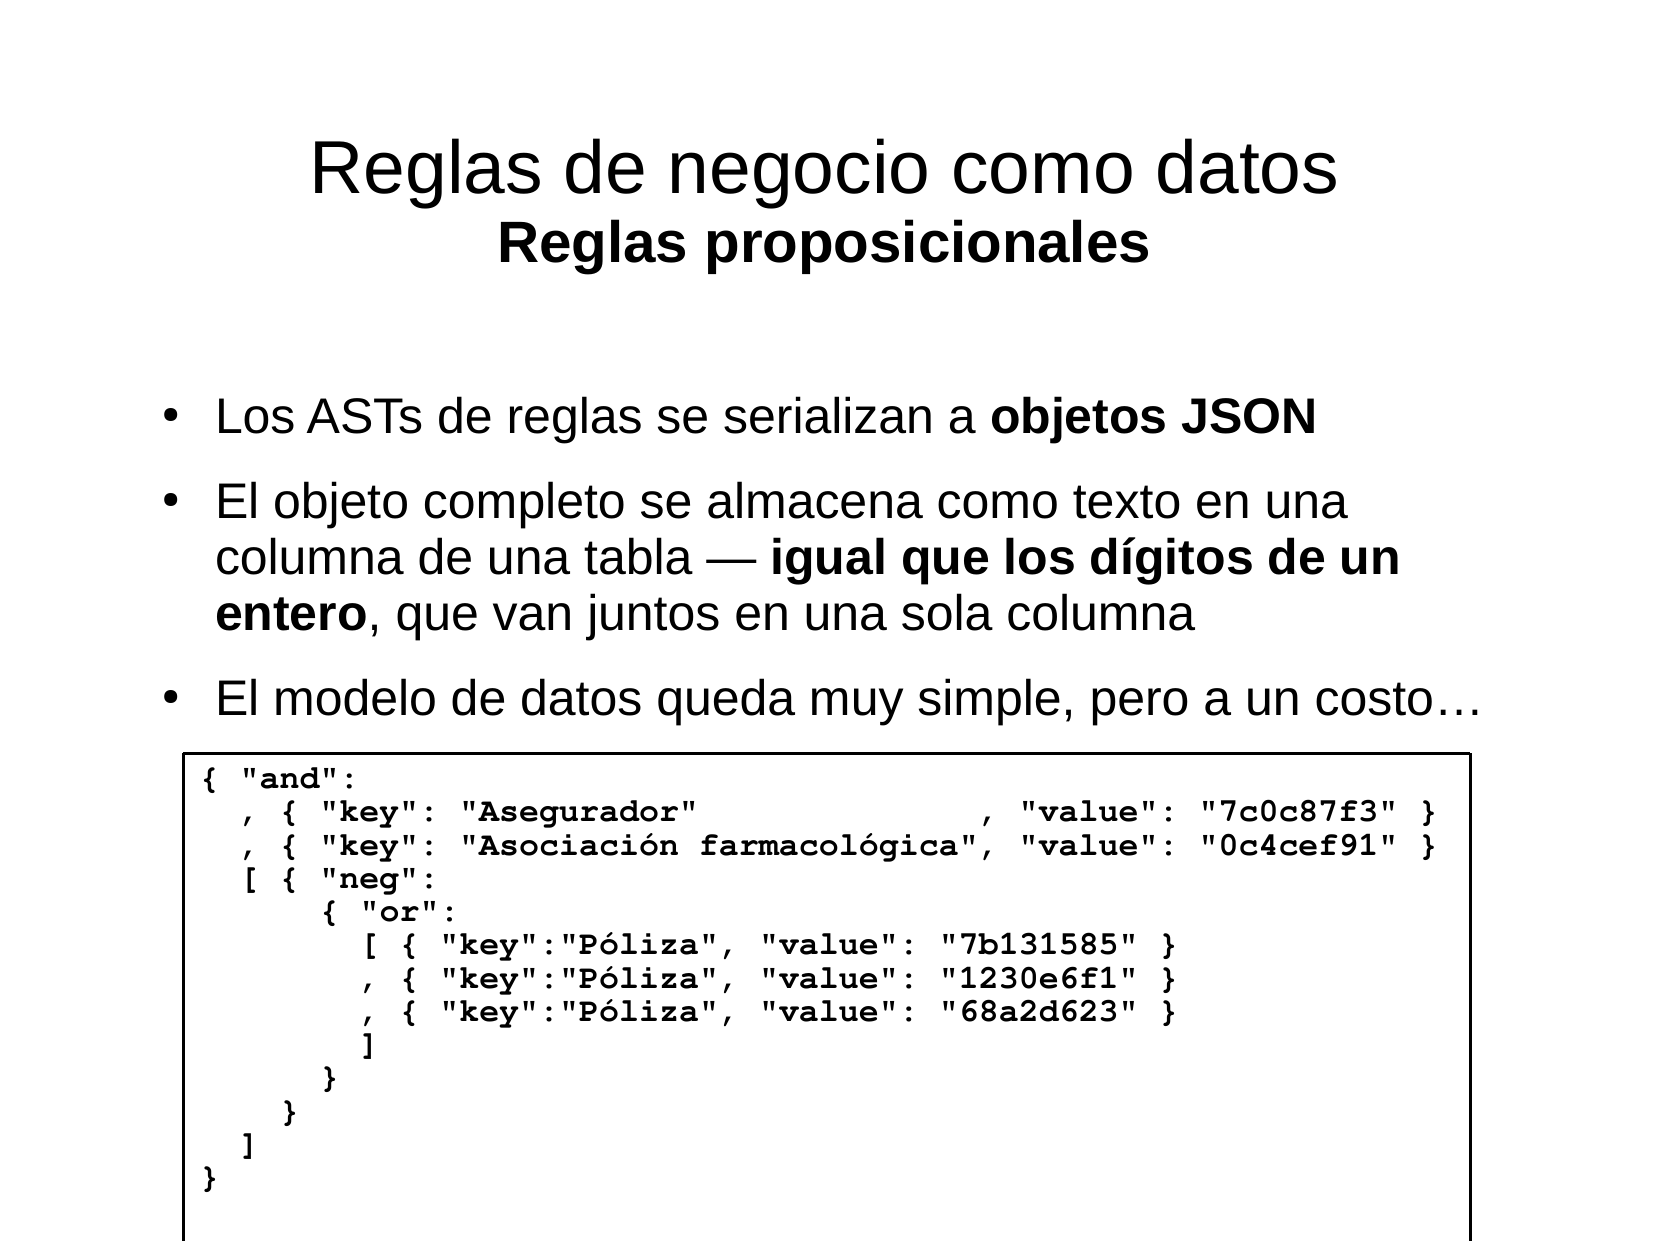

# Reglas de negocio como datos Reglas proposicionales
Los ASTs de reglas se serializan a objetos JSON
El objeto completo se almacena como texto en una columna de una tabla — igual que los dígitos de un entero, que van juntos en una sola columna
El modelo de datos queda muy simple, pero a un costo…
{ "and":
 , { "key": "Asegurador" , "value": "7c0c87f3" }
 , { "key": "Asociación farmacológica", "value": "0c4cef91" }
 [ { "neg":
 { "or":
 [ { "key":"Póliza", "value": "7b131585" }
 , { "key":"Póliza", "value": "1230e6f1" }
 , { "key":"Póliza", "value": "68a2d623" }
 ]
 }
 }
 ]
}